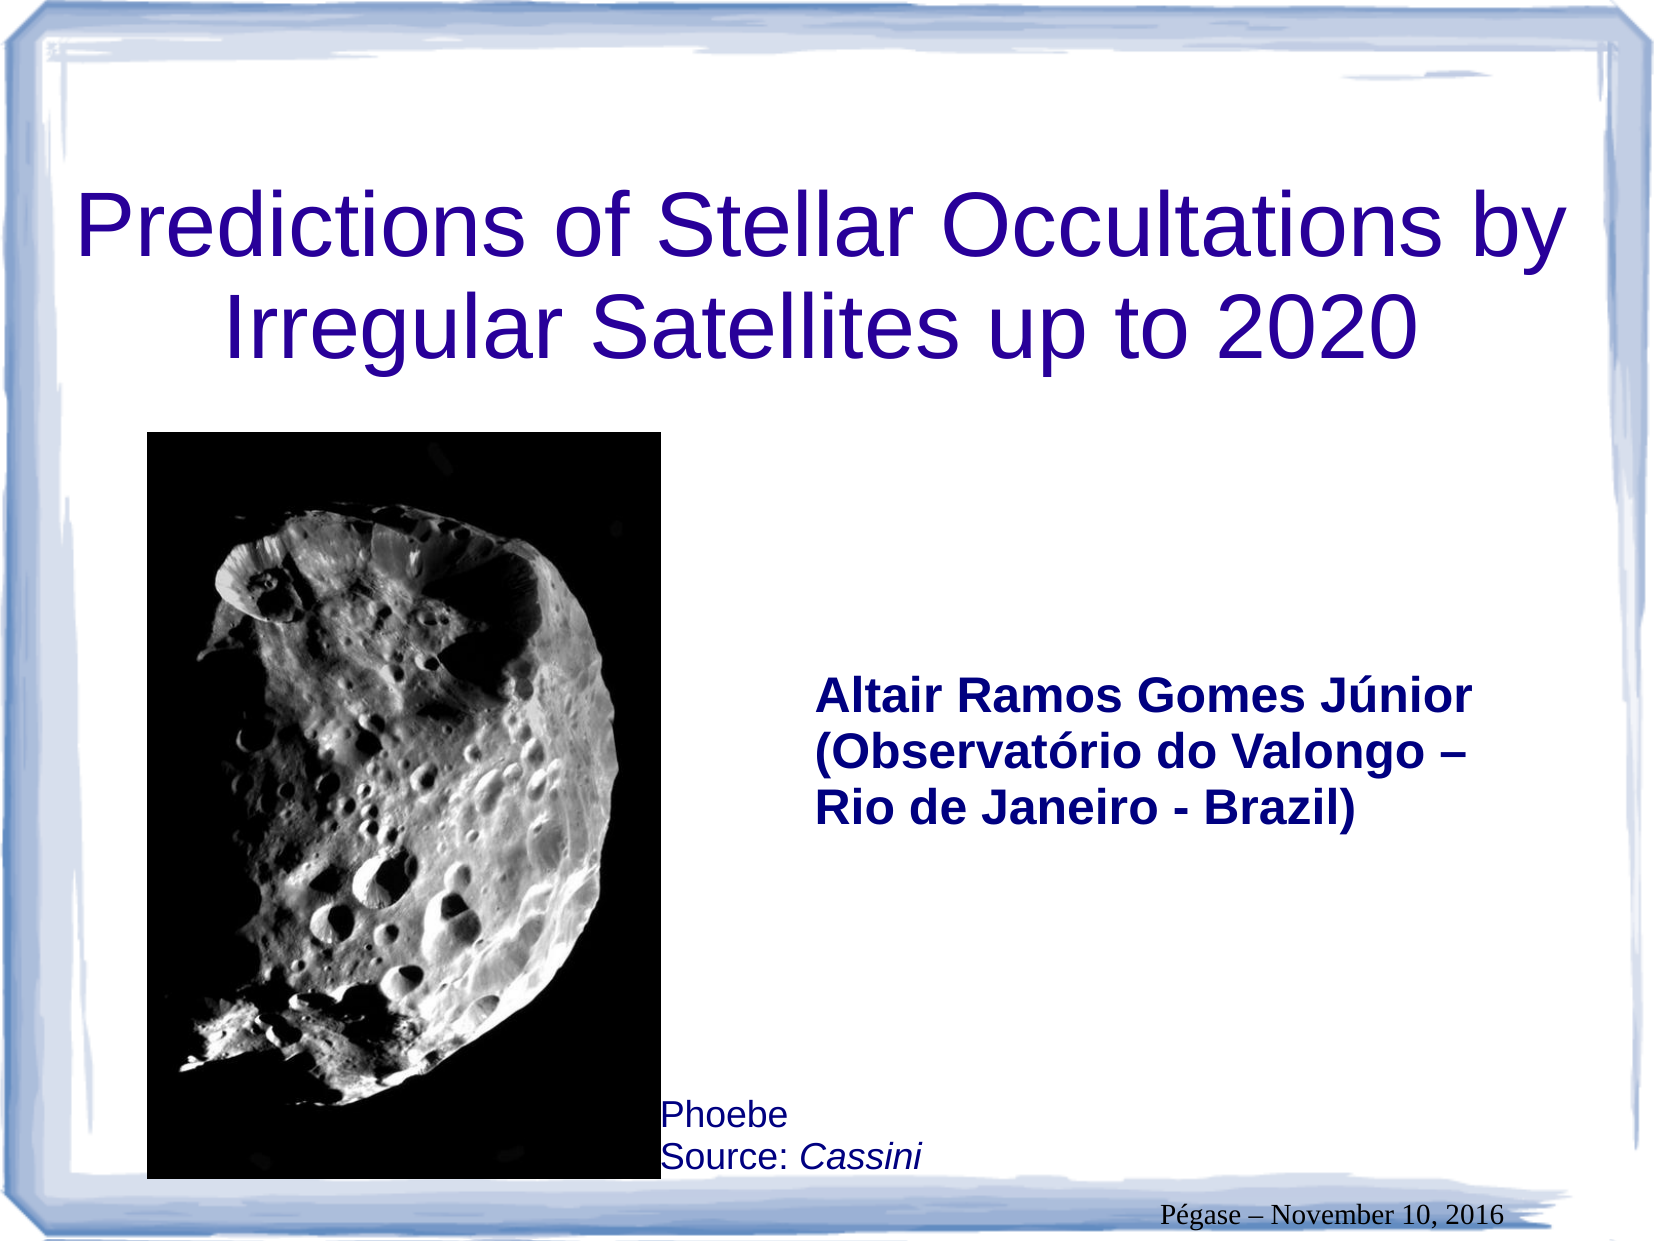

# Predictions of Stellar Occultations by Irregular Satellites up to 2020
Altair Ramos Gomes Júnior
(Observatório do Valongo –
Rio de Janeiro - Brazil)
Phoebe
Source: Cassini